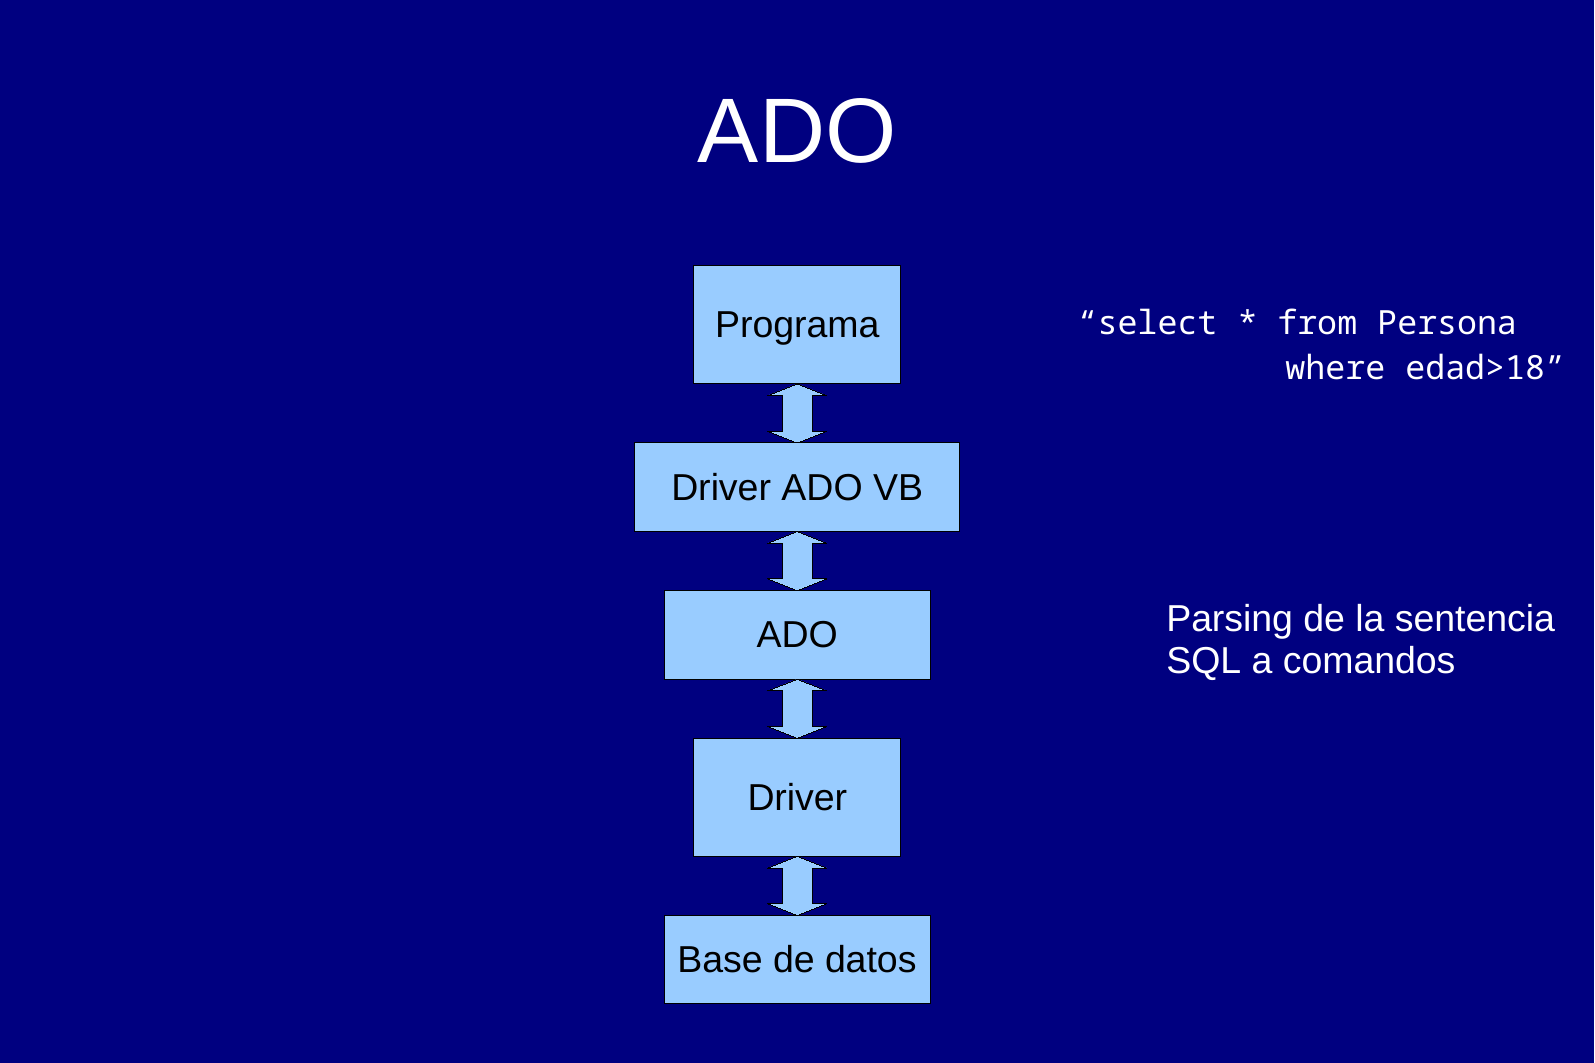

# ADO
Programa
“select * from Persona
		 where edad>18”
Driver ADO VB
ADO
Parsing de la sentencia SQL a comandos
Driver
Base de datos